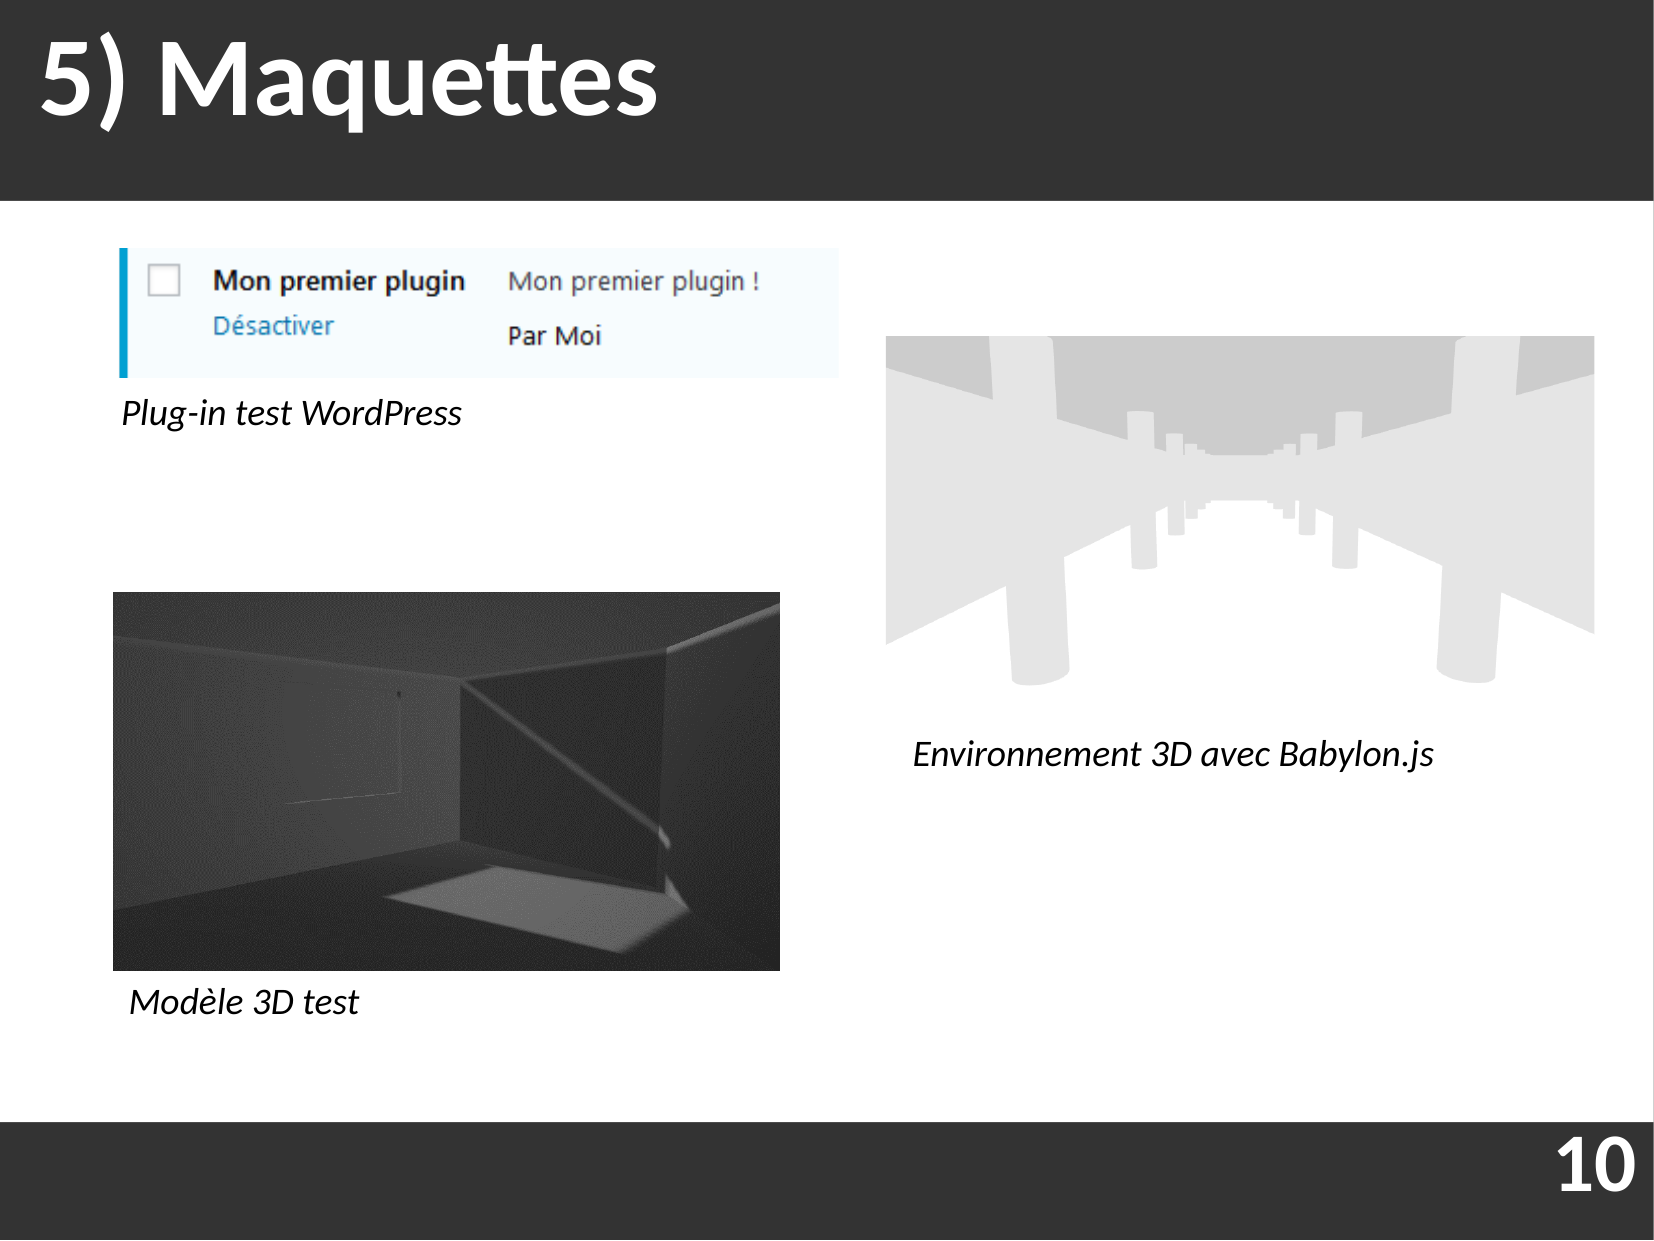

5) Maquettes
Plug-in test WordPress
Environnement 3D avec Babylon.js
Modèle 3D test
10